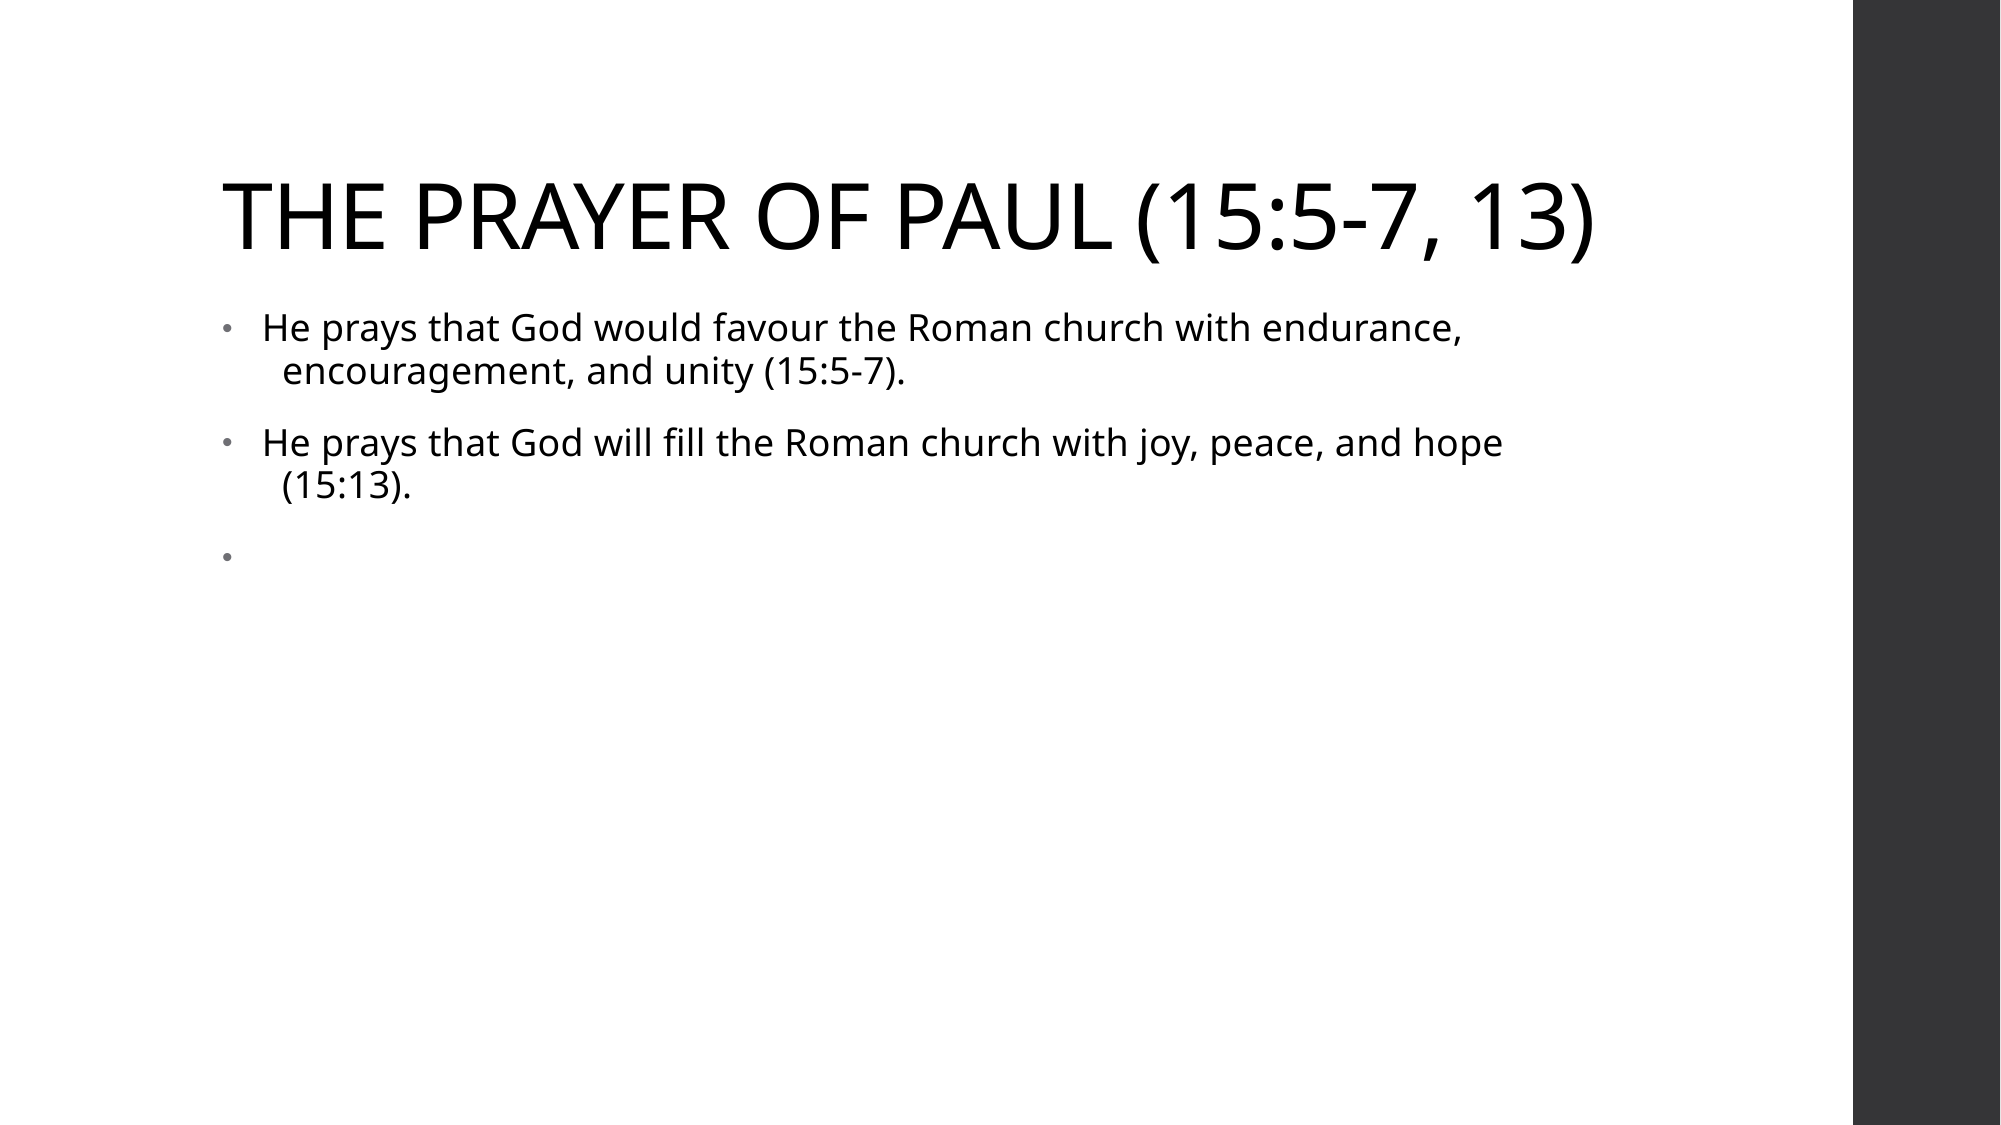

# THE PRAYER OF PAUL (15:5-7, 13)
 He prays that God would favour the Roman church with endurance, encouragement, and unity (15:5-7).
 He prays that God will fill the Roman church with joy, peace, and hope (15:13).